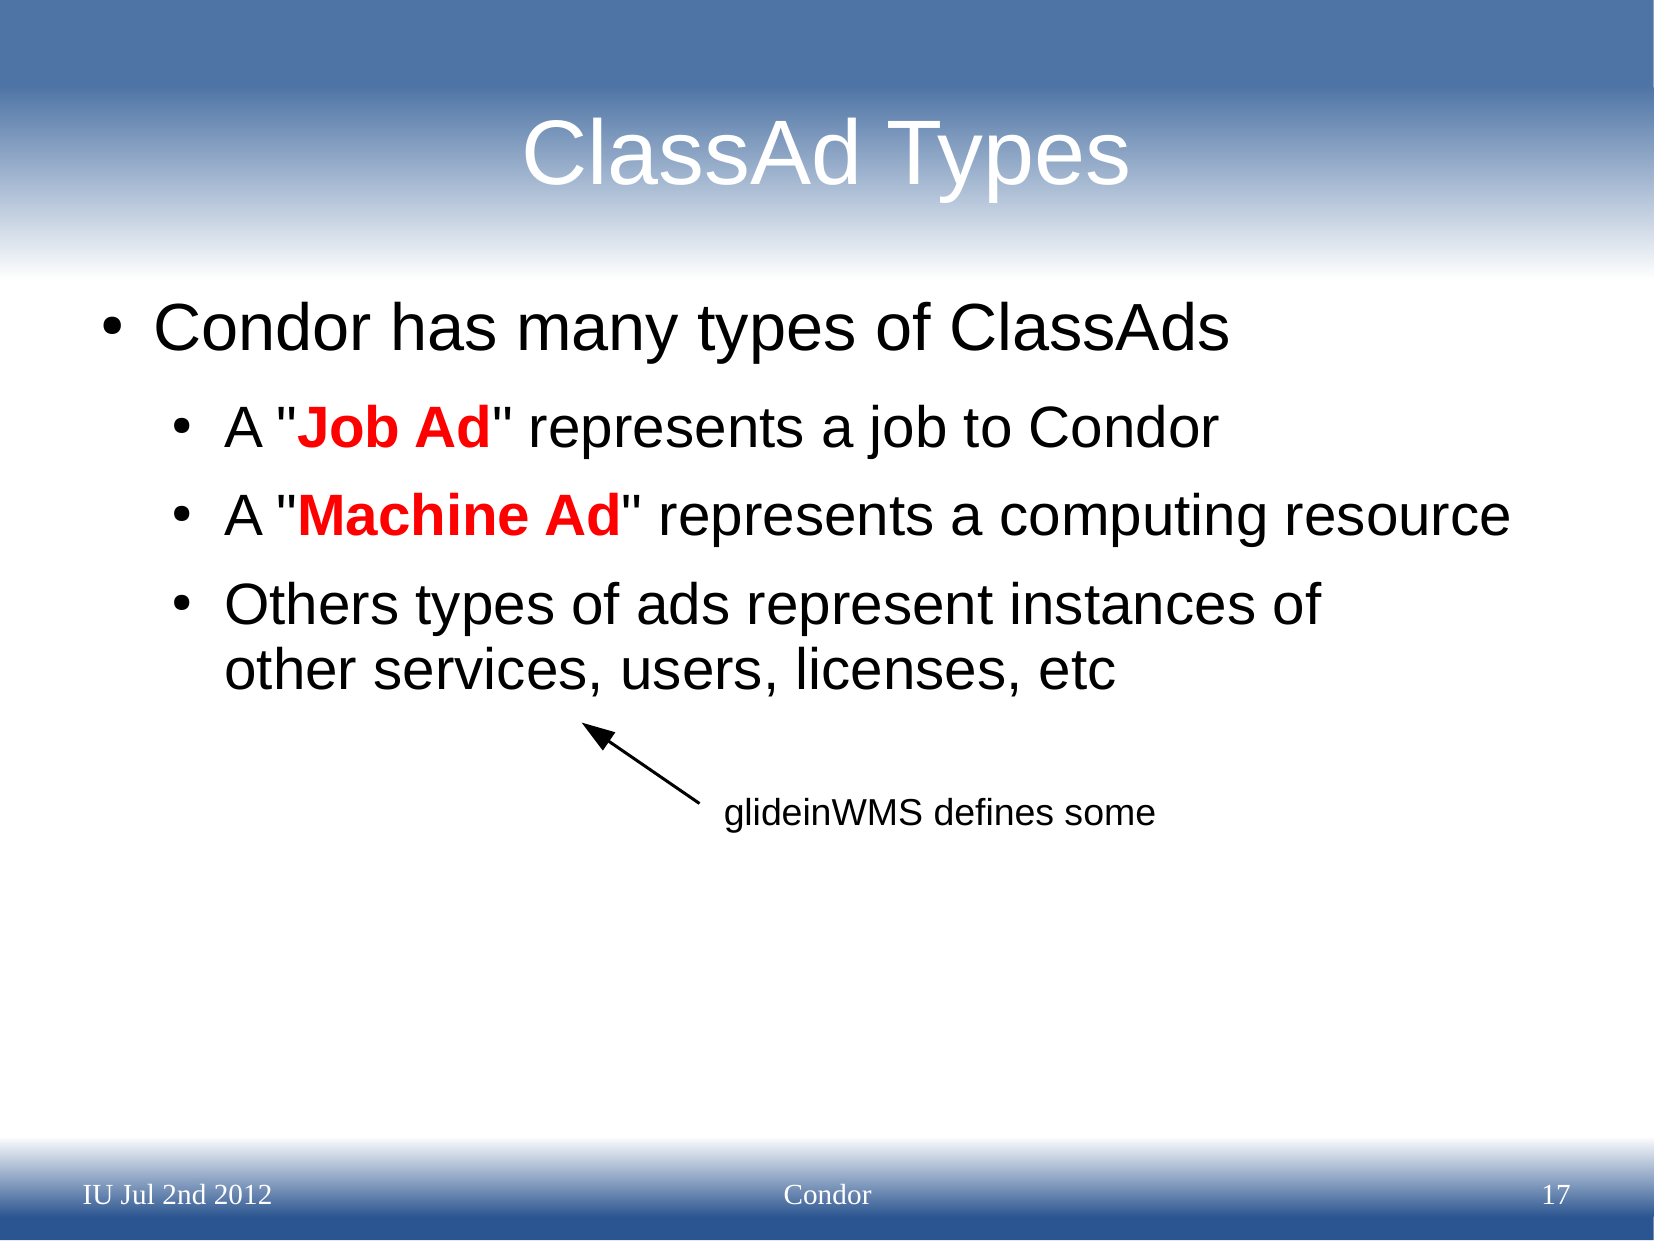

# ClassAd Types
Condor has many types of ClassAds
A "Job Ad" represents a job to Condor
A "Machine Ad" represents a computing resource
Others types of ads represent instances of
other services, users, licenses, etc
glideinWMS defines some
IU Jul 2nd 2012
Condor
17